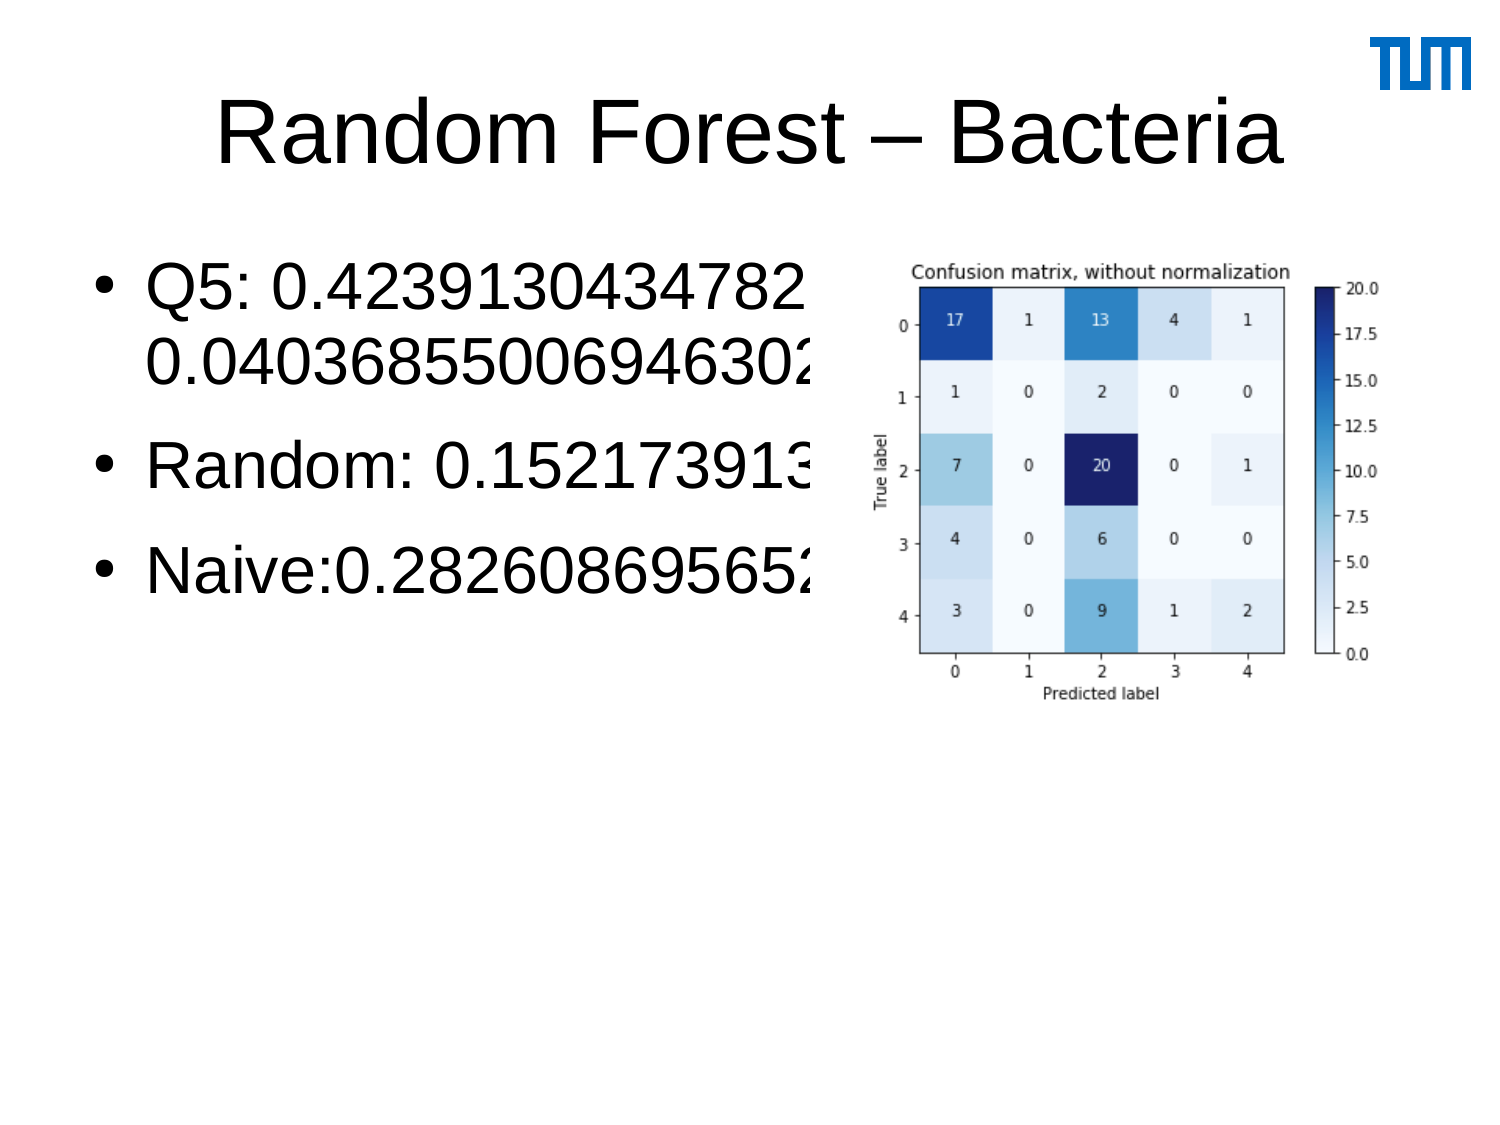

# Random Forest – Bacteria
Q5: 0.42391304347826086 +/- 0.040368550069463022
Random: 0.15217391304347827
Naive:0.28260869565217389